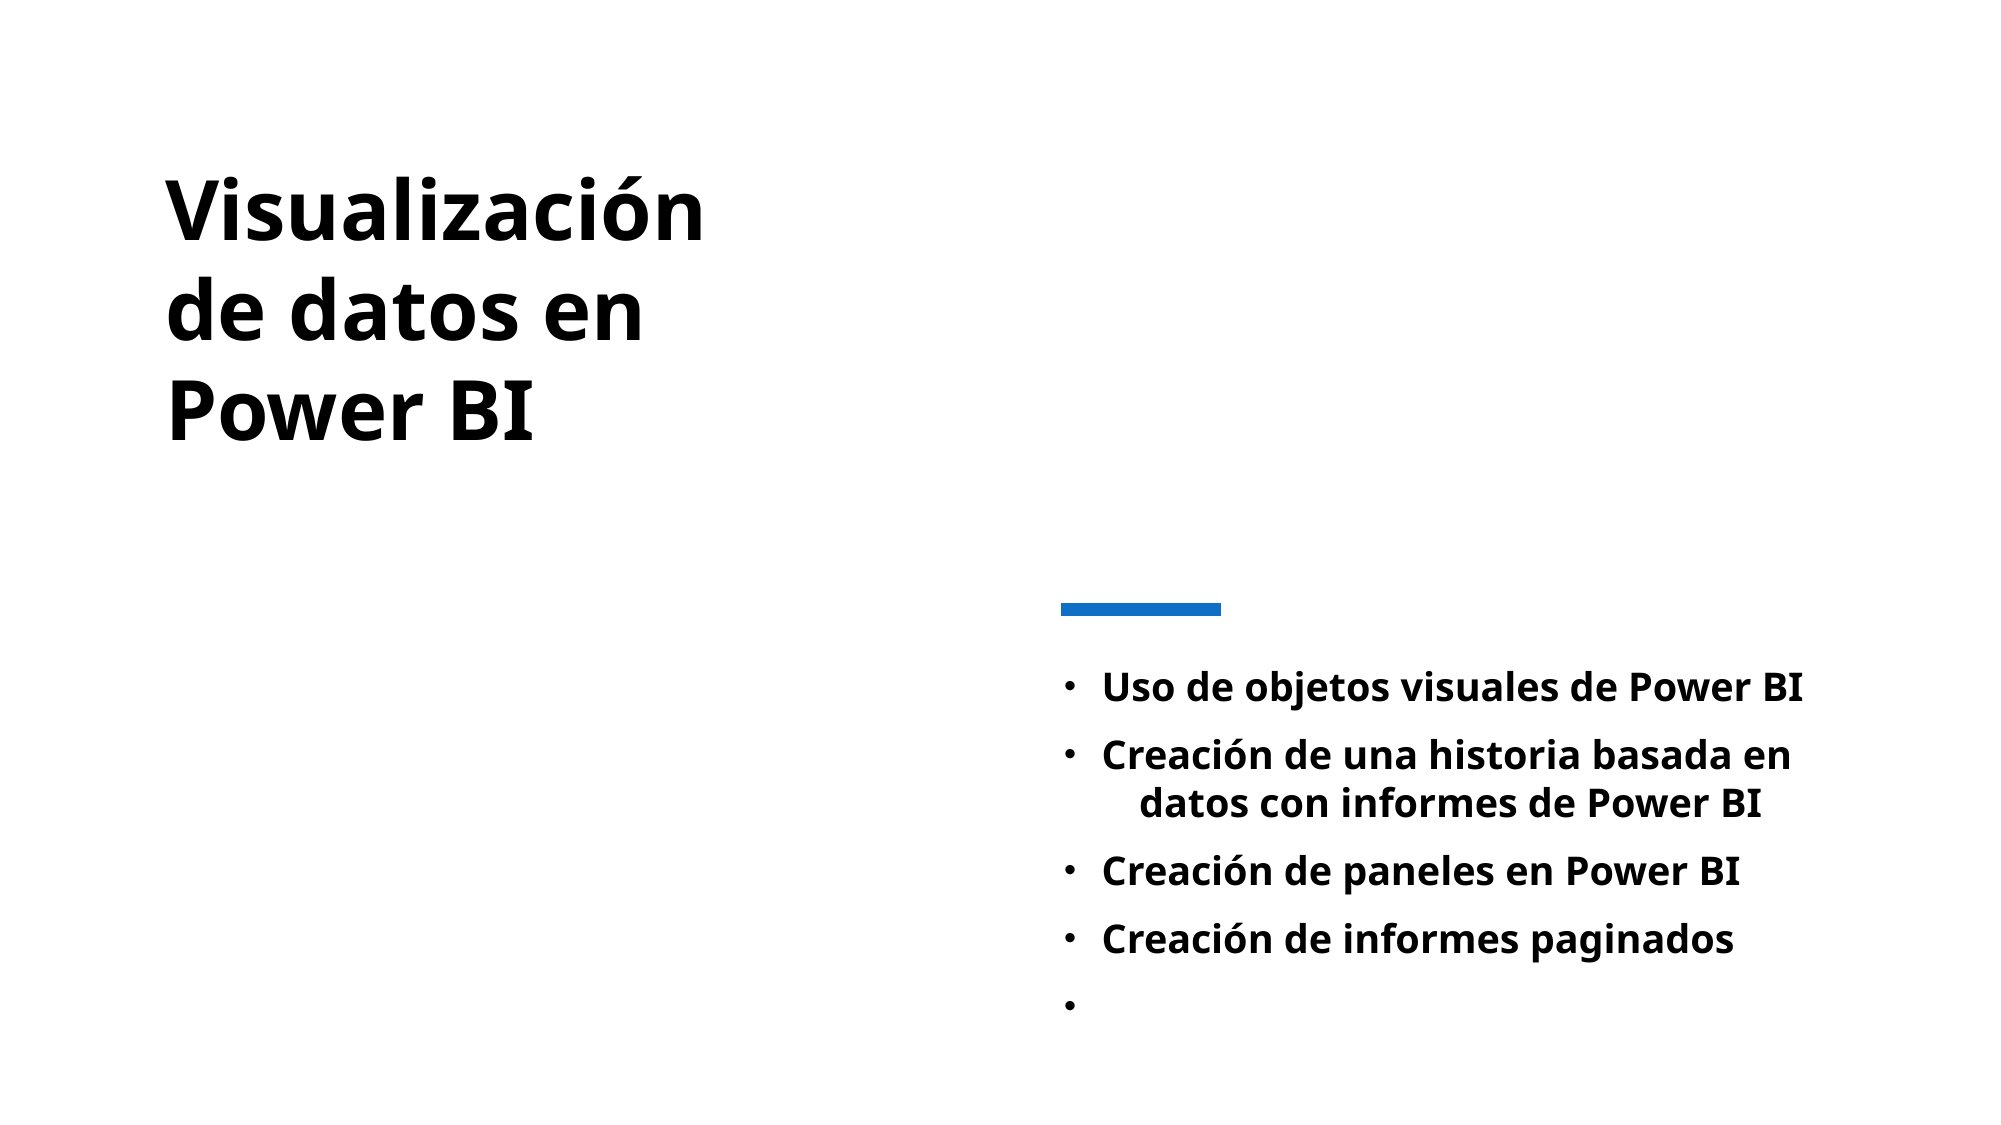

# Visualización de datos en Power BI
Uso de objetos visuales de Power BI
Creación de una historia basada en datos con informes de Power BI
Creación de paneles en Power BI
Creación de informes paginados